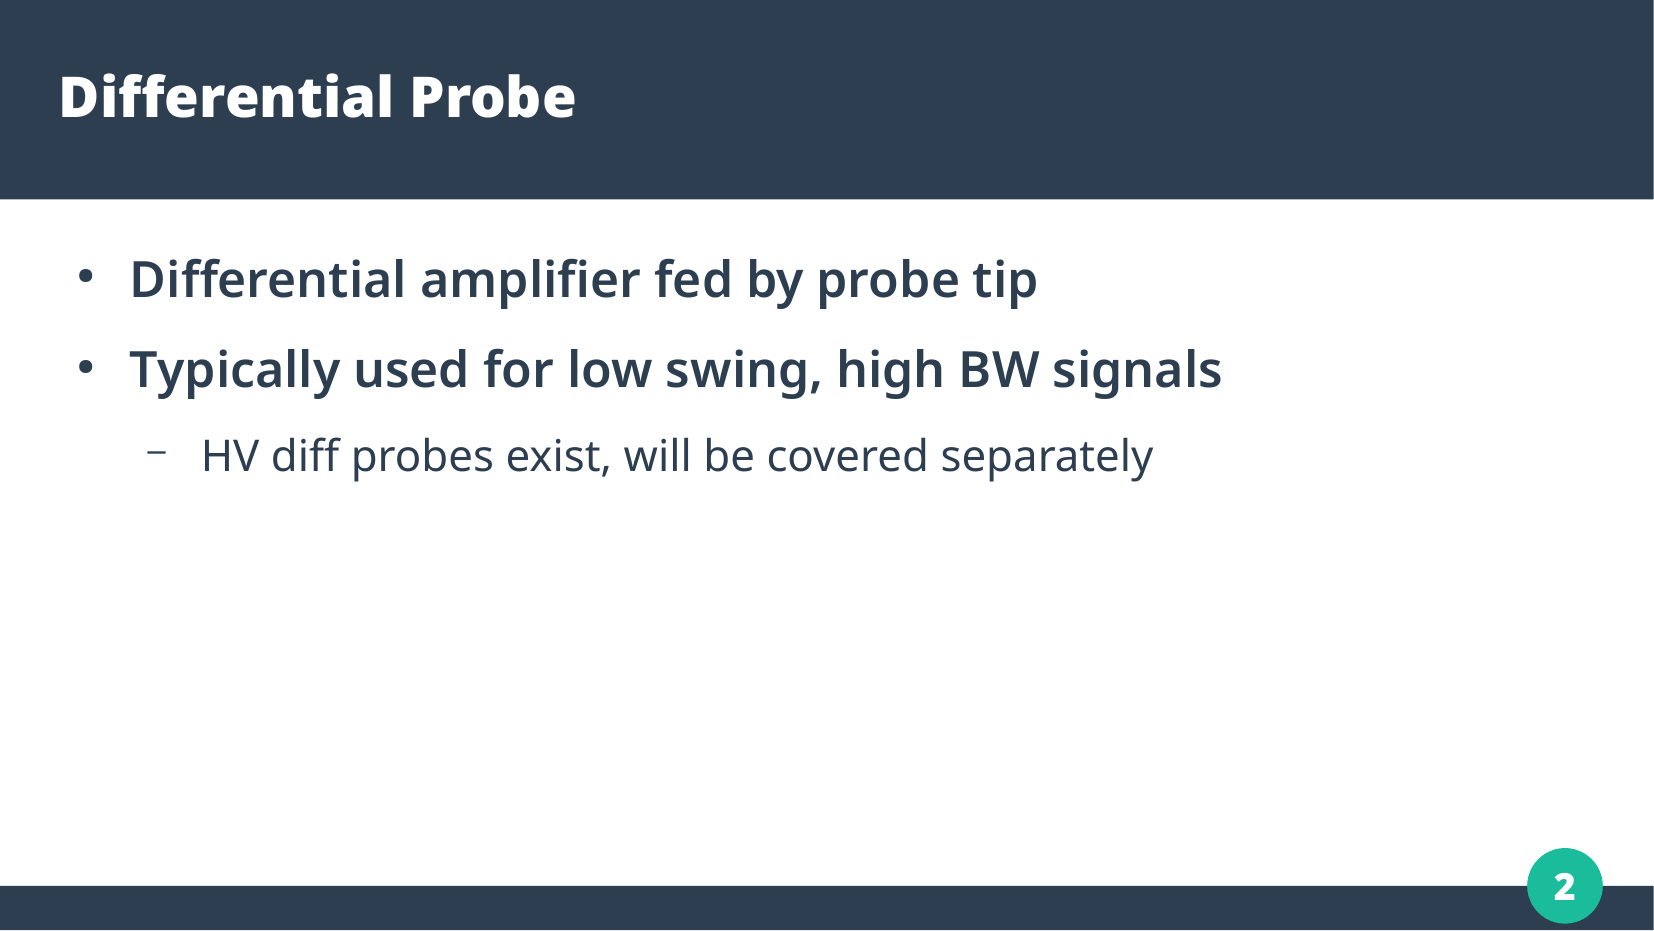

# Differential Probe
Differential amplifier fed by probe tip
Typically used for low swing, high BW signals
HV diff probes exist, will be covered separately